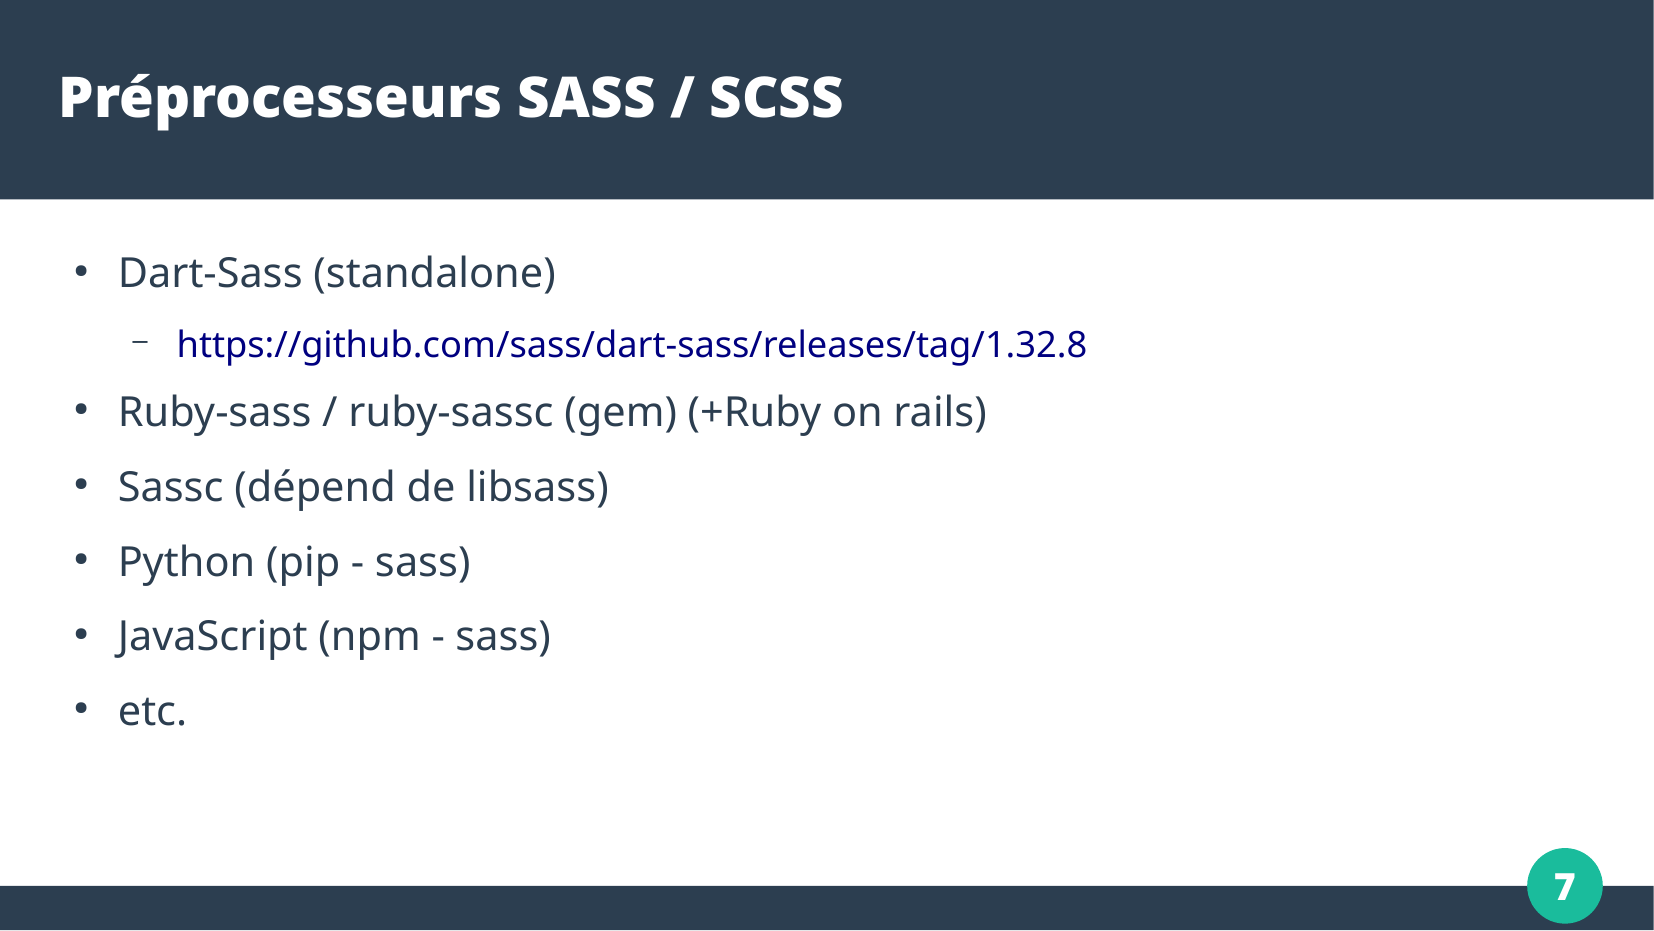

# Préprocesseurs SASS / SCSS
Dart-Sass (standalone)
https://github.com/sass/dart-sass/releases/tag/1.32.8
Ruby-sass / ruby-sassc (gem) (+Ruby on rails)
Sassc (dépend de libsass)
Python (pip - sass)
JavaScript (npm - sass)
etc.